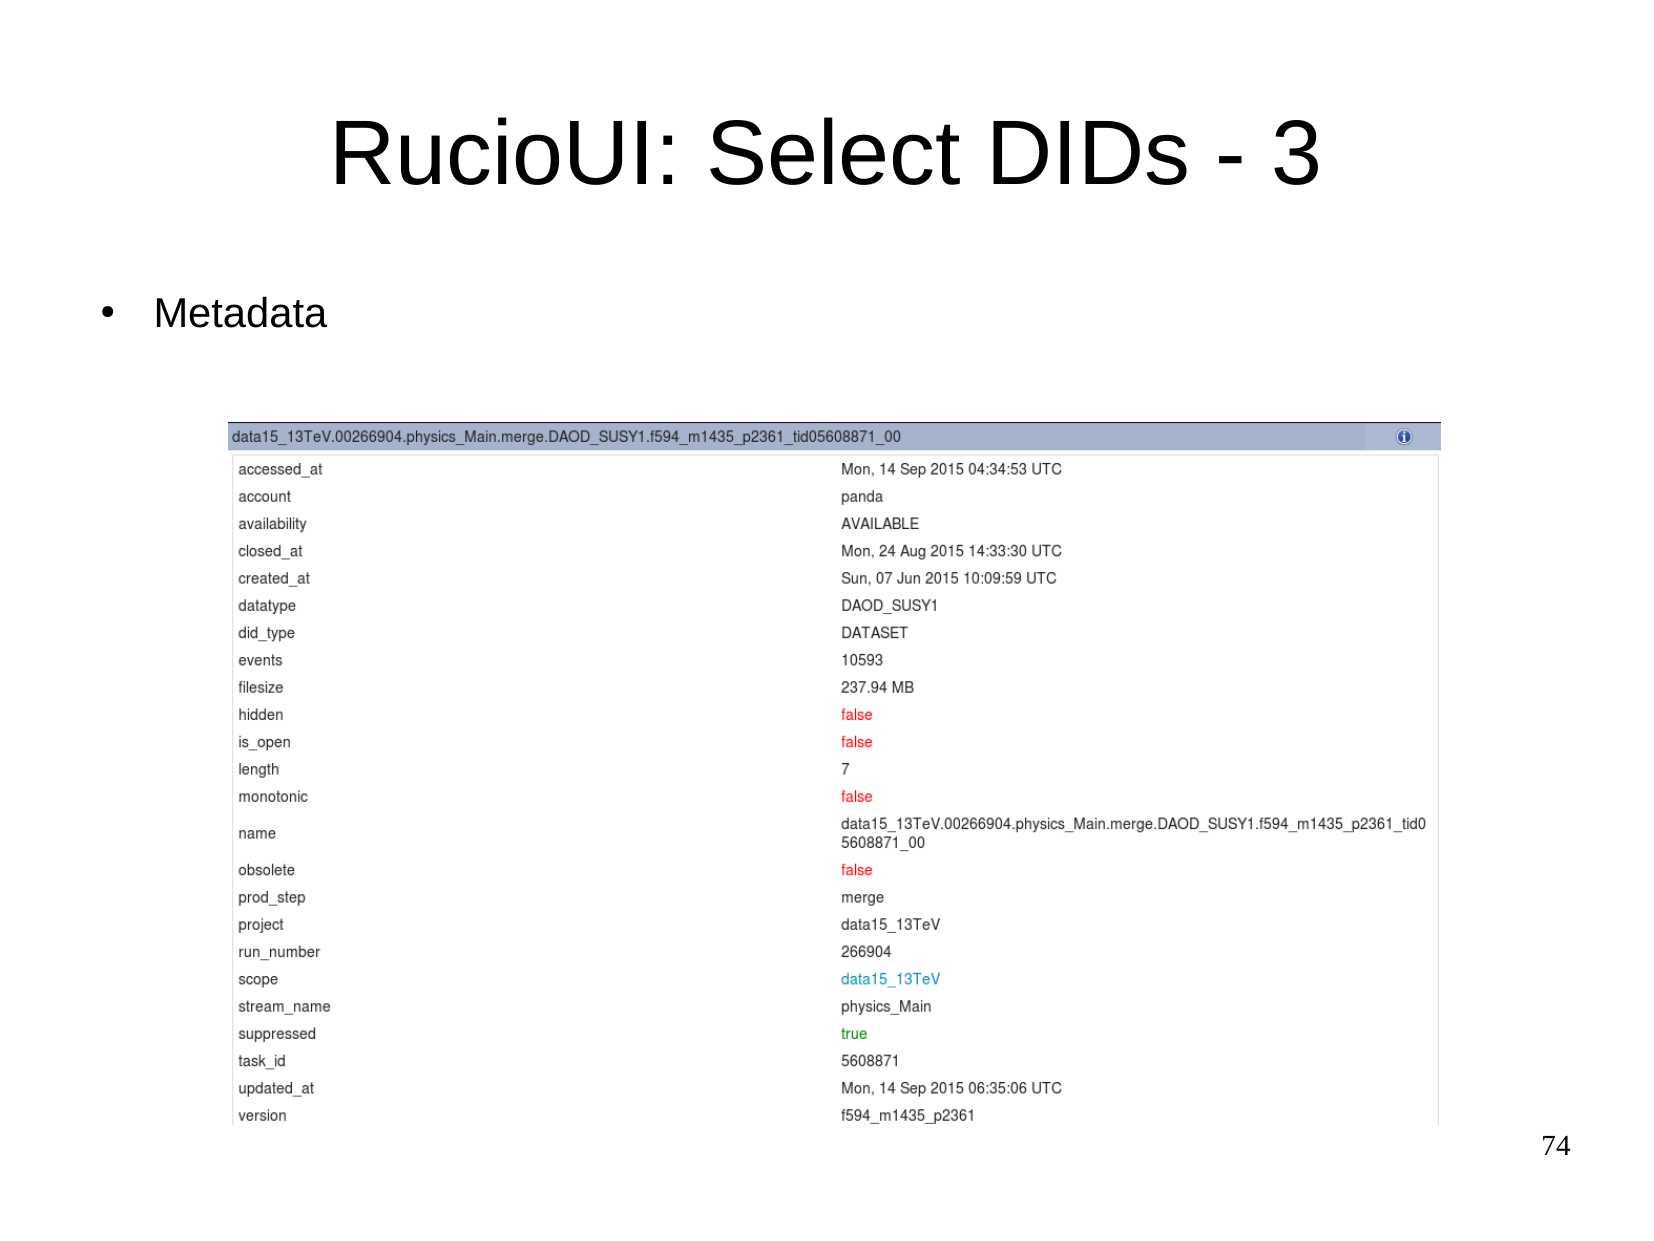

# RucioUI: Select DIDs - 3
Metadata
74